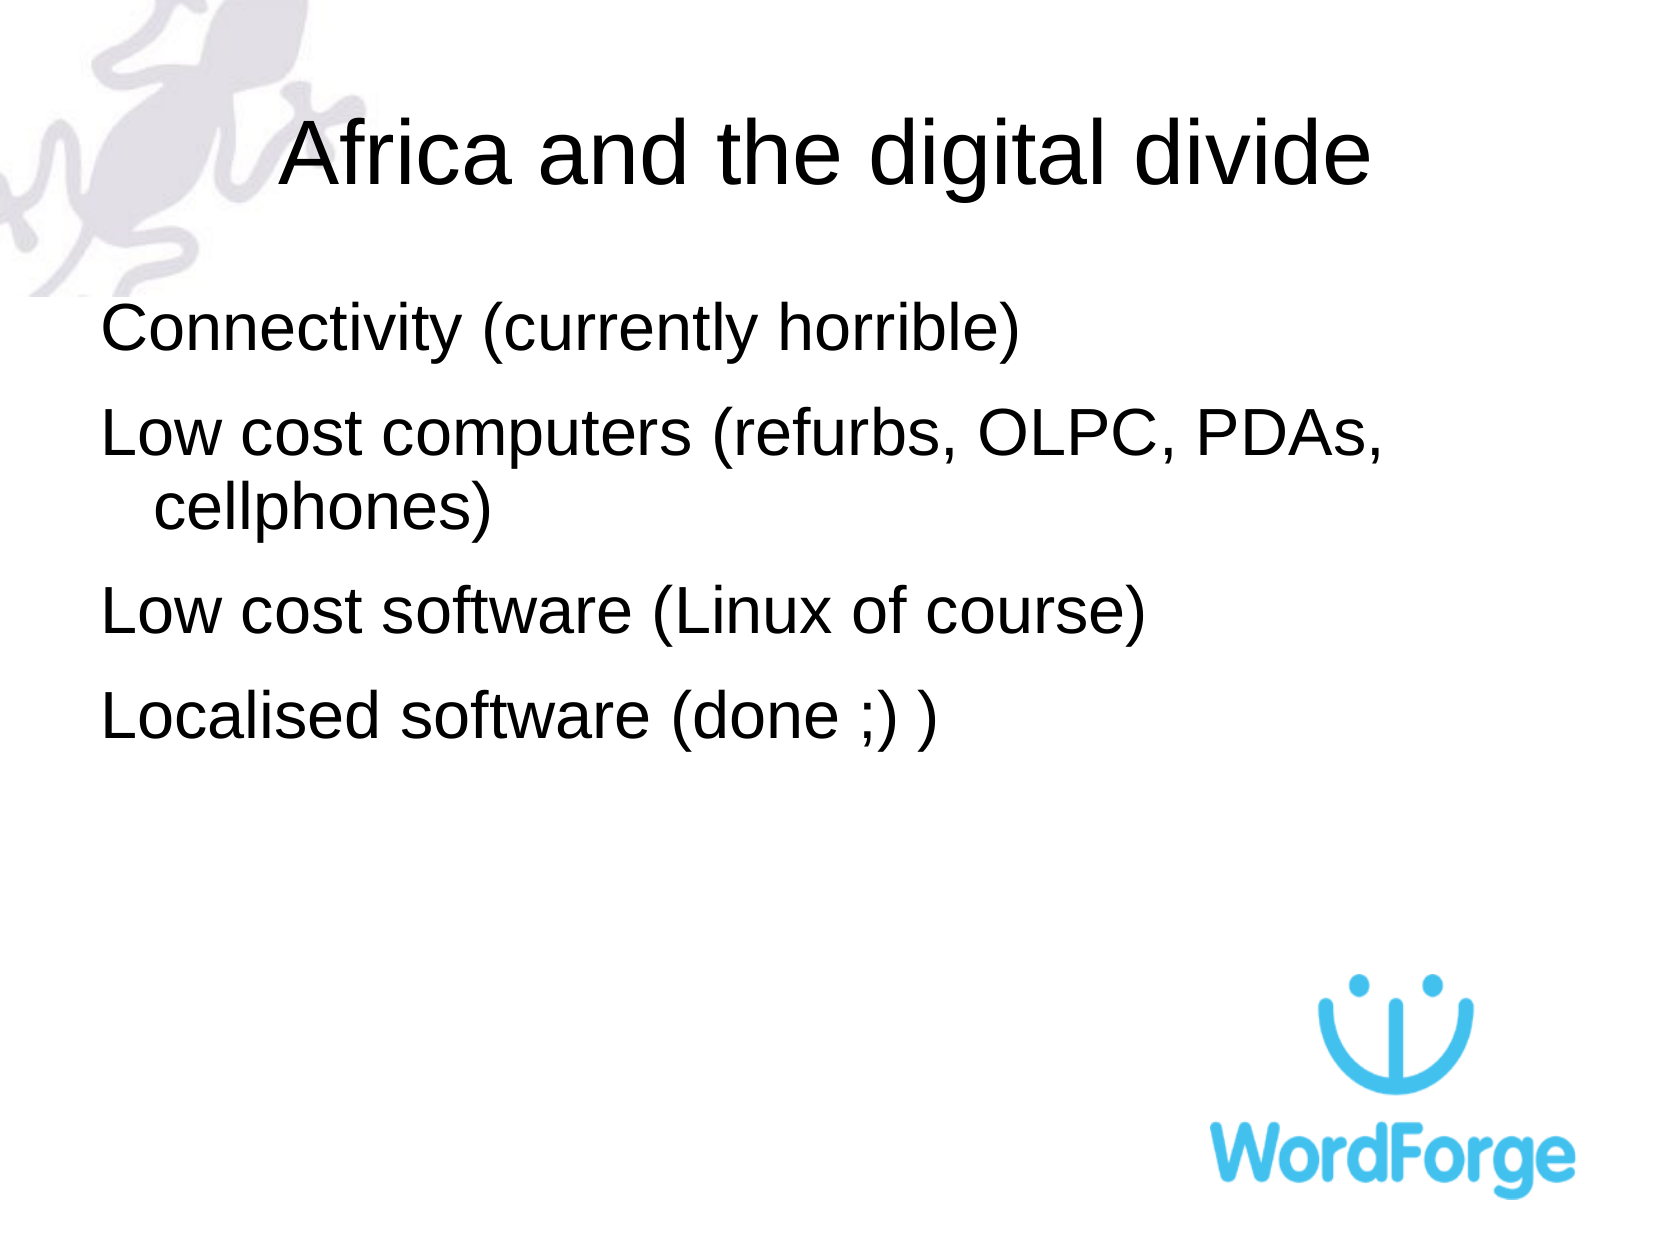

# Africa and the digital divide
Connectivity (currently horrible)
Low cost computers (refurbs, OLPC, PDAs, cellphones)
Low cost software (Linux of course)
Localised software (done ;) )